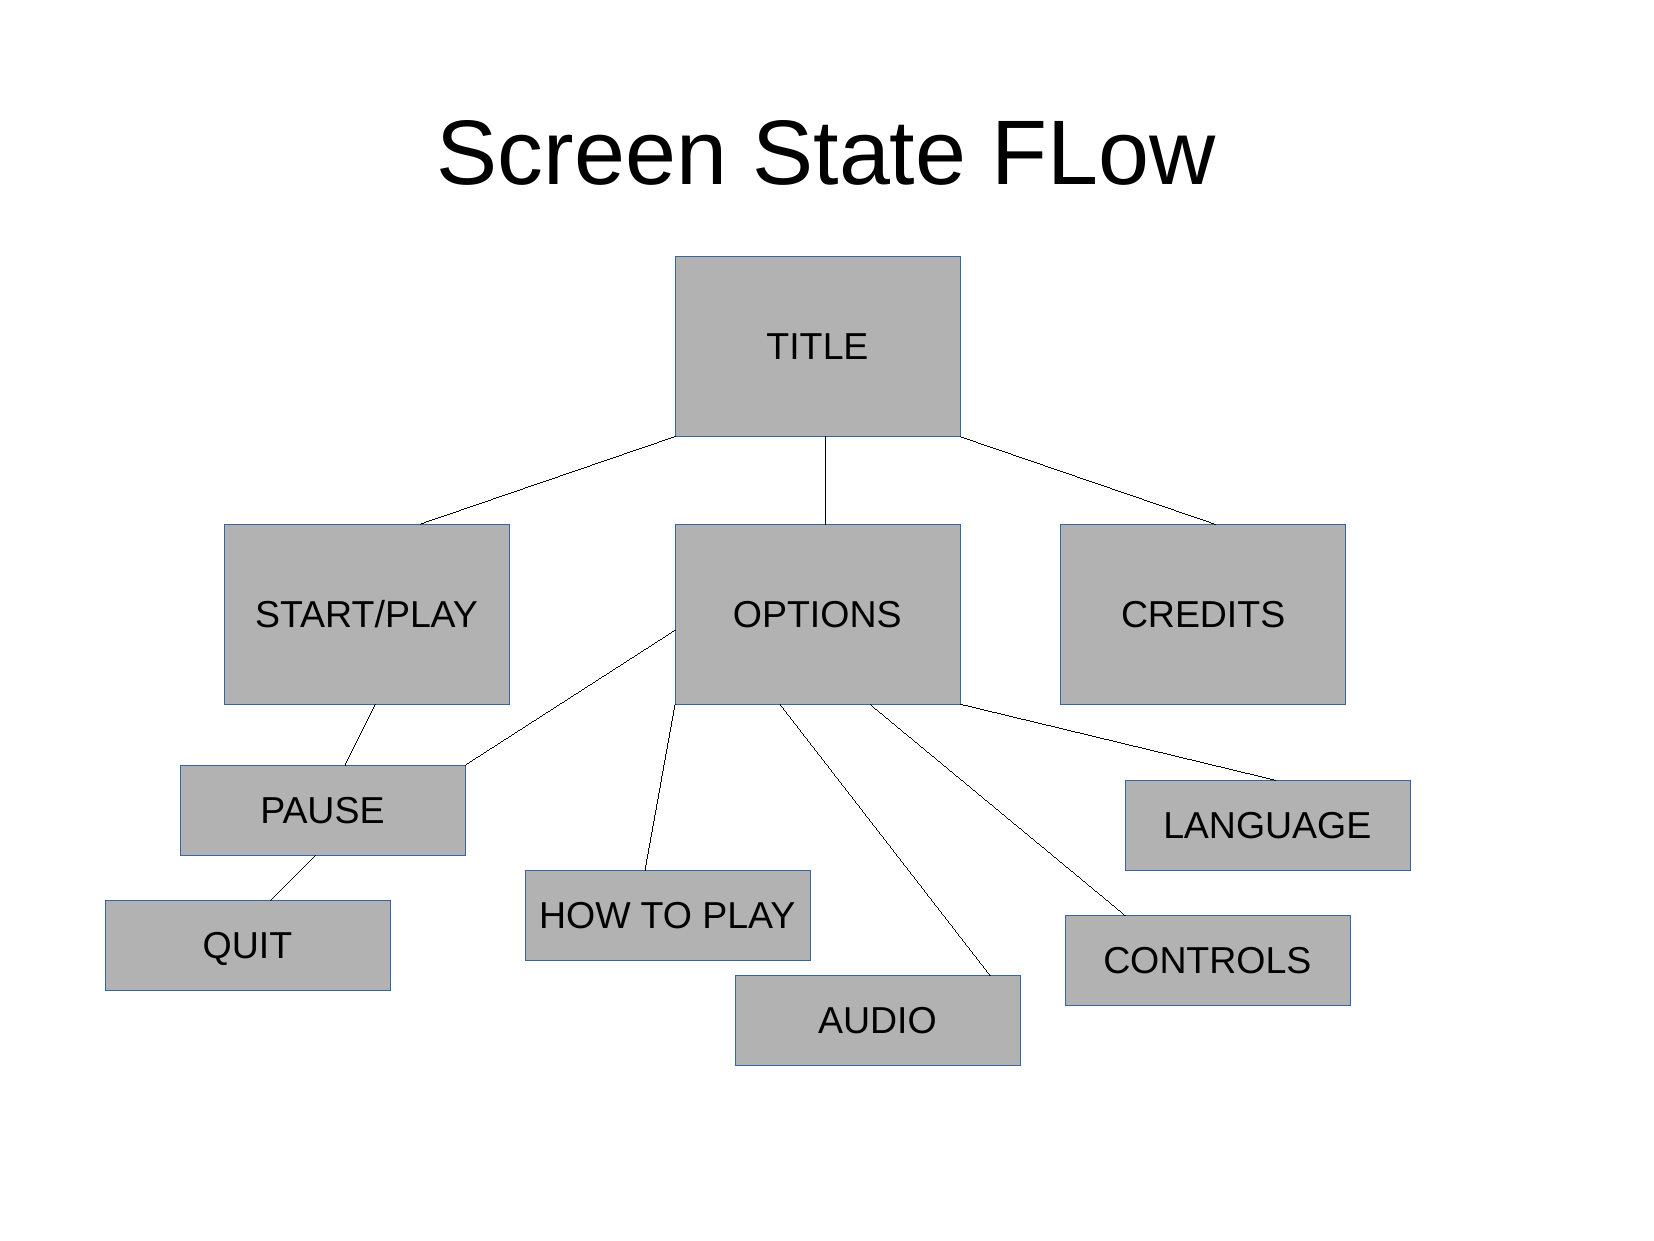

# Screen State FLow
TITLE
START/PLAY
OPTIONS
CREDITS
PAUSE
LANGUAGE
HOW TO PLAY
QUIT
CONTROLS
AUDIO